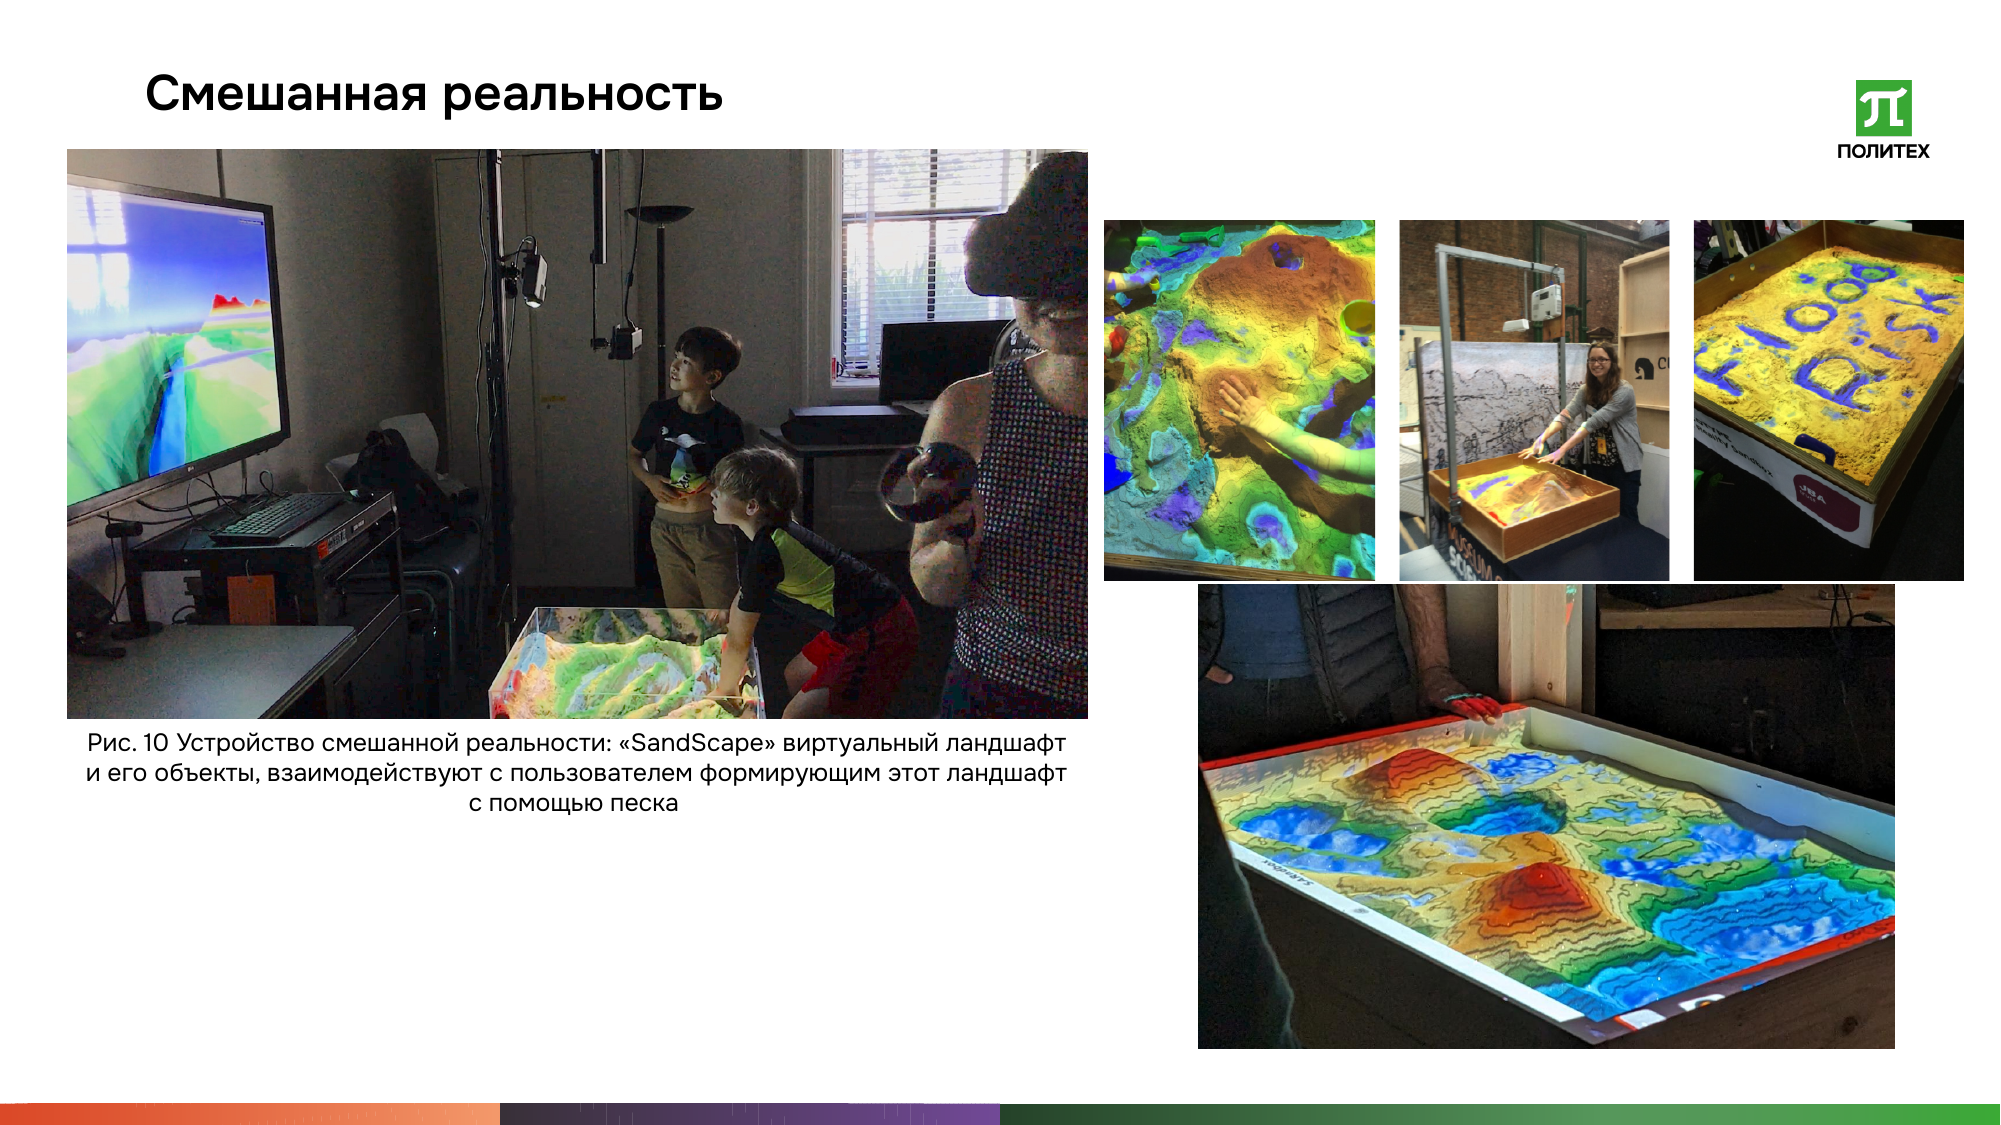

# Смешанная реальность
Рис. 10 Устройство смешанной реальности: «SandScape» виртуальный ландшафт и его объекты, взаимодействуют с пользователем формирующим этот ландшафт с помощью песка